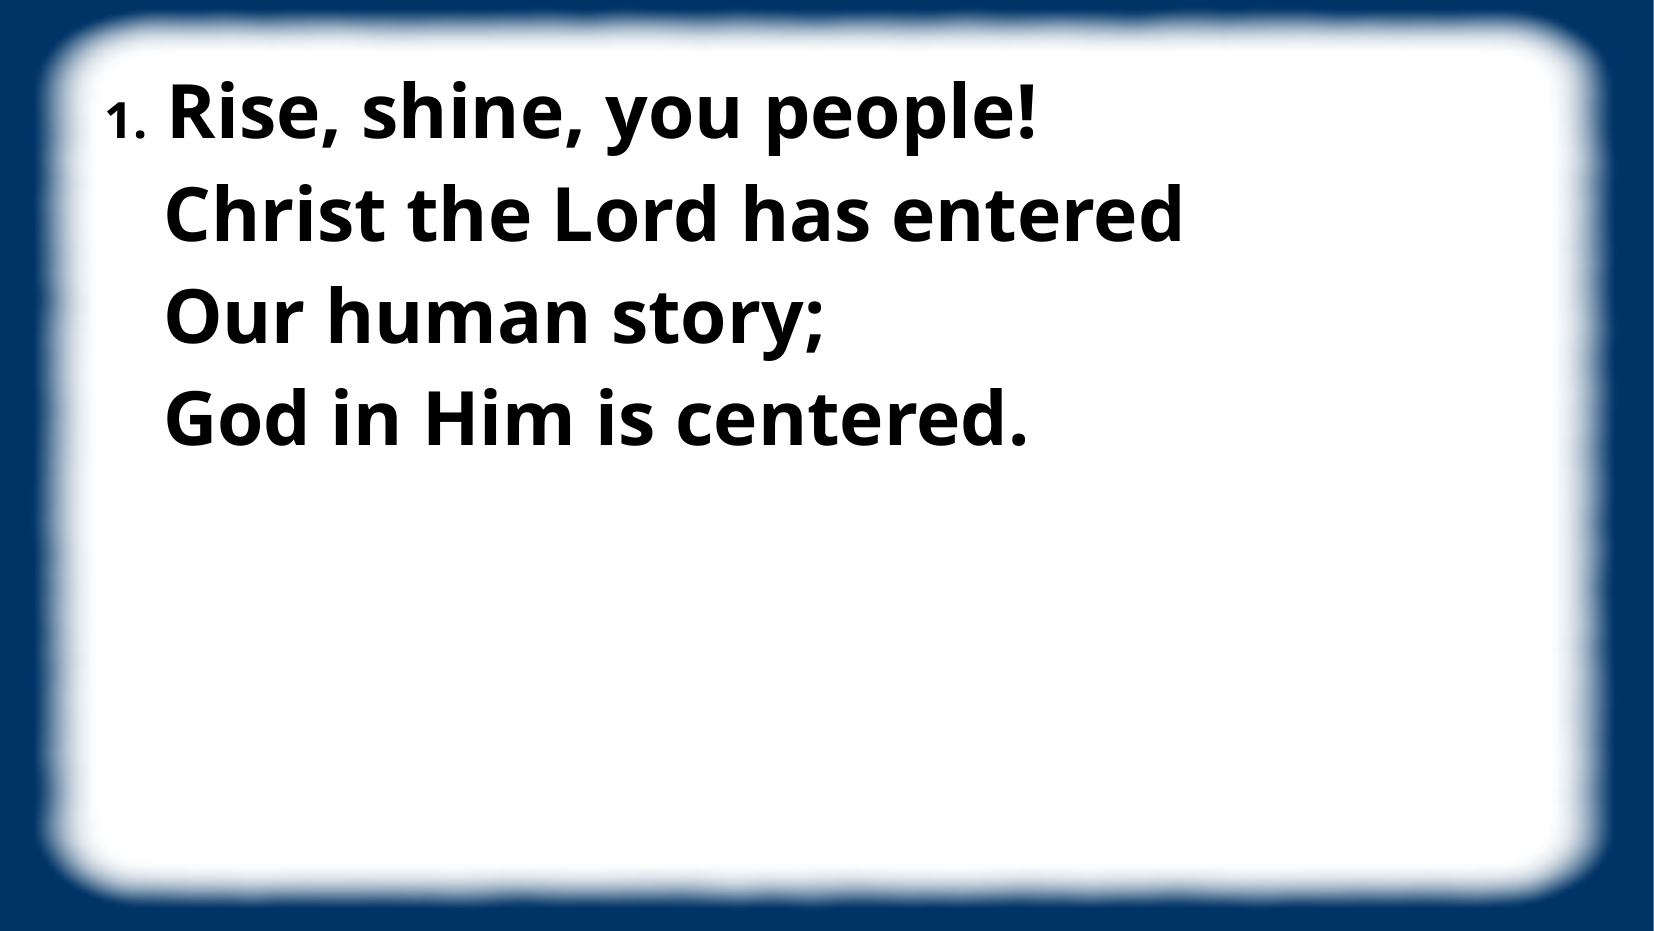

1. Rise, shine, you people!
 Christ the Lord has entered
 Our human story;
 God in Him is centered.